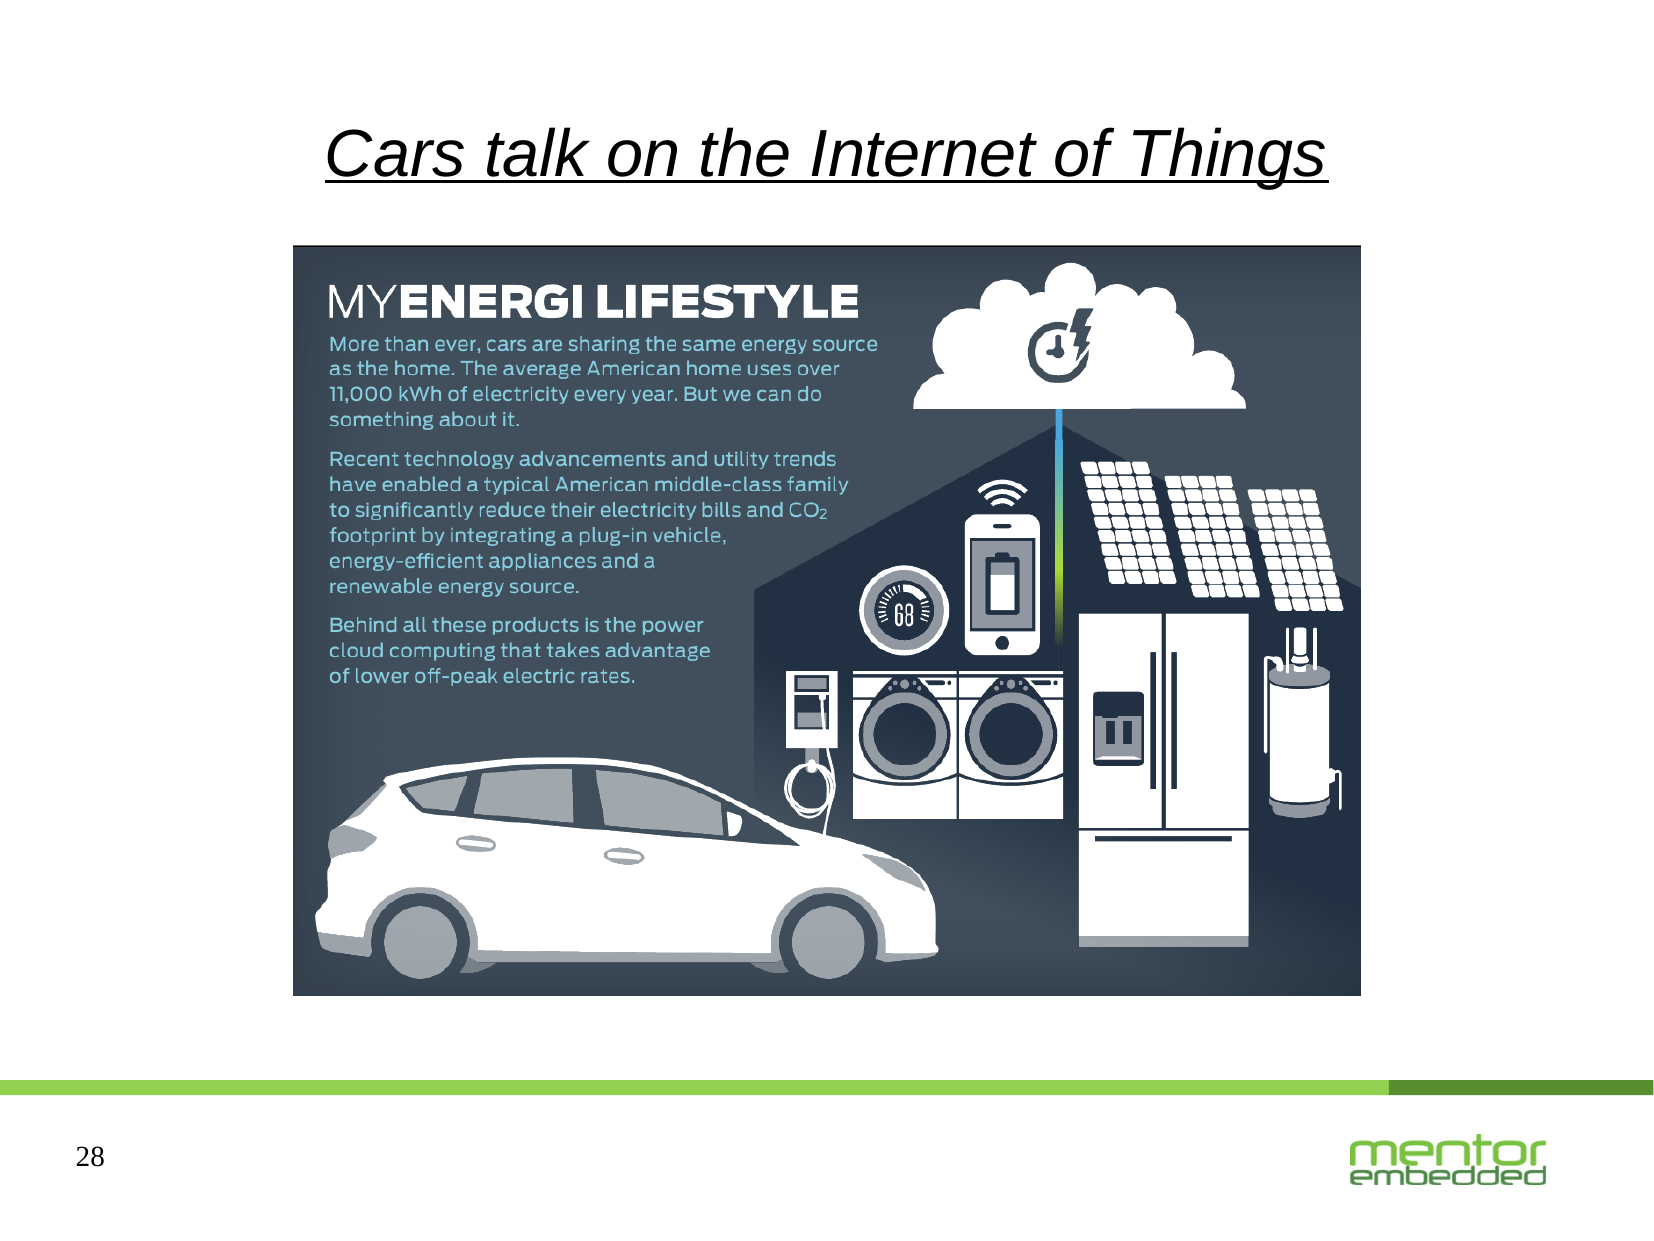

# Cars talk on the Internet of Things
28